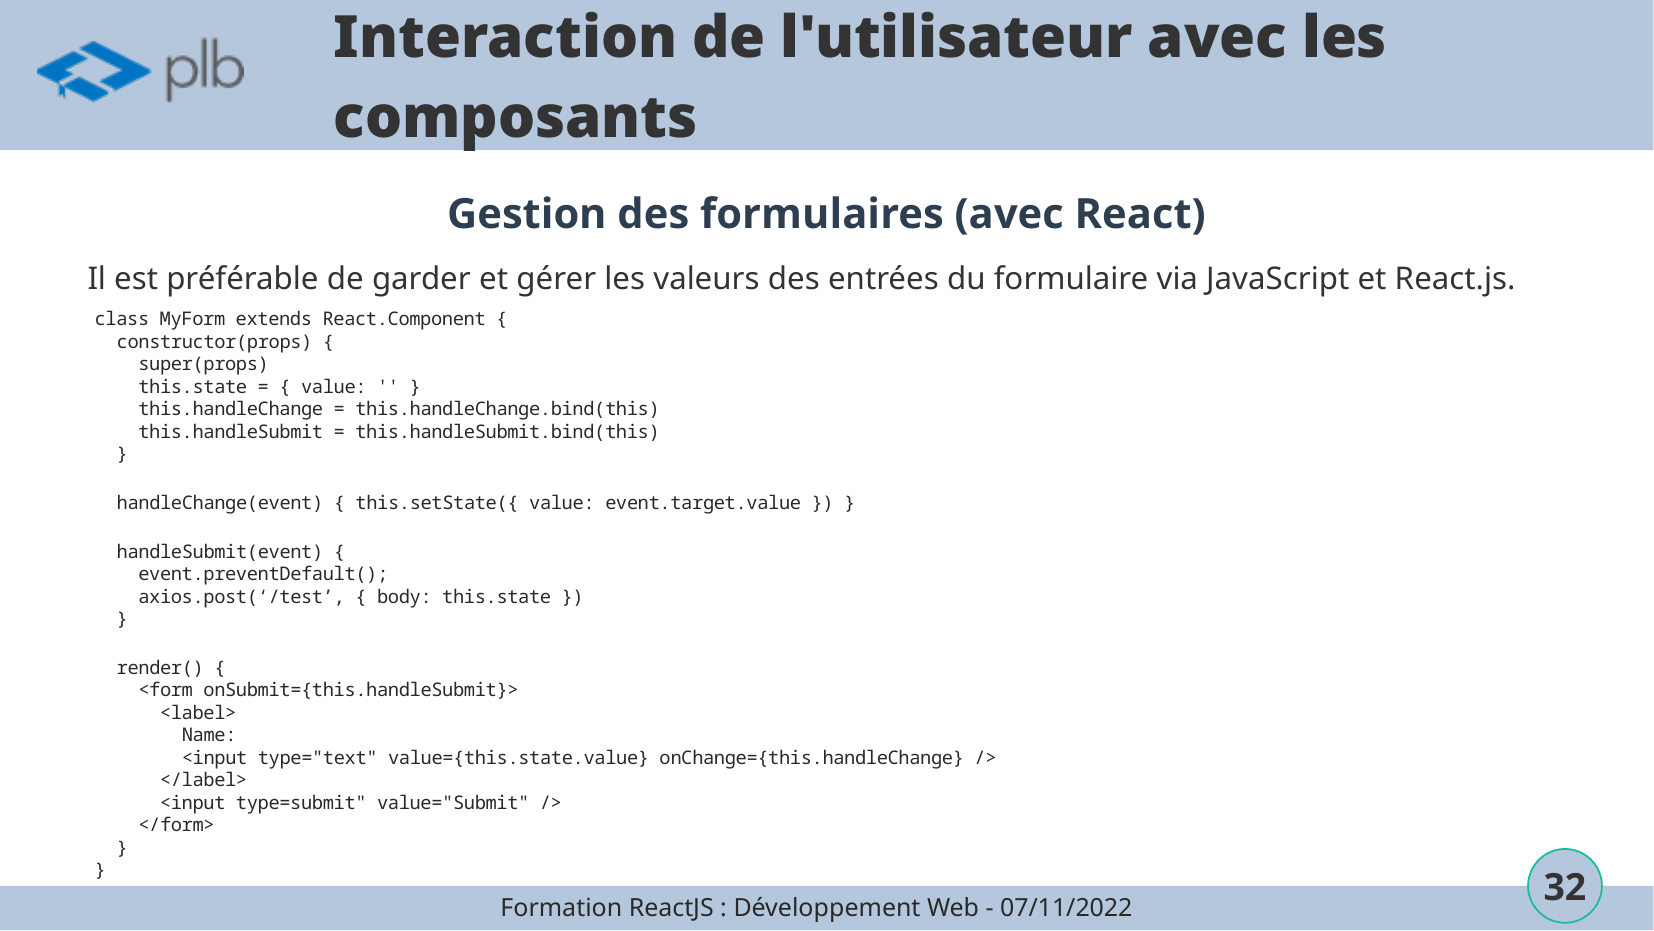

# Interaction de l'utilisateur avec les composants
Gestion des formulaires (avec React)
Il est préférable de garder et gérer les valeurs des entrées du formulaire via JavaScript et React.js.
class MyForm extends React.Component {
 constructor(props) {
 super(props)
 this.state = { value: '' }
 this.handleChange = this.handleChange.bind(this)
 this.handleSubmit = this.handleSubmit.bind(this)
 }
 handleChange(event) { this.setState({ value: event.target.value }) }
 handleSubmit(event) {
 event.preventDefault();
 axios.post(‘/test’, { body: this.state })
 }
 render() {
 <form onSubmit={this.handleSubmit}>
 <label>
 Name:
 <input type="text" value={this.state.value} onChange={this.handleChange} />
 </label>
 <input type=submit" value="Submit" />
 </form>
 }
}
Formation ReactJS : Développement Web - 07/11/2022